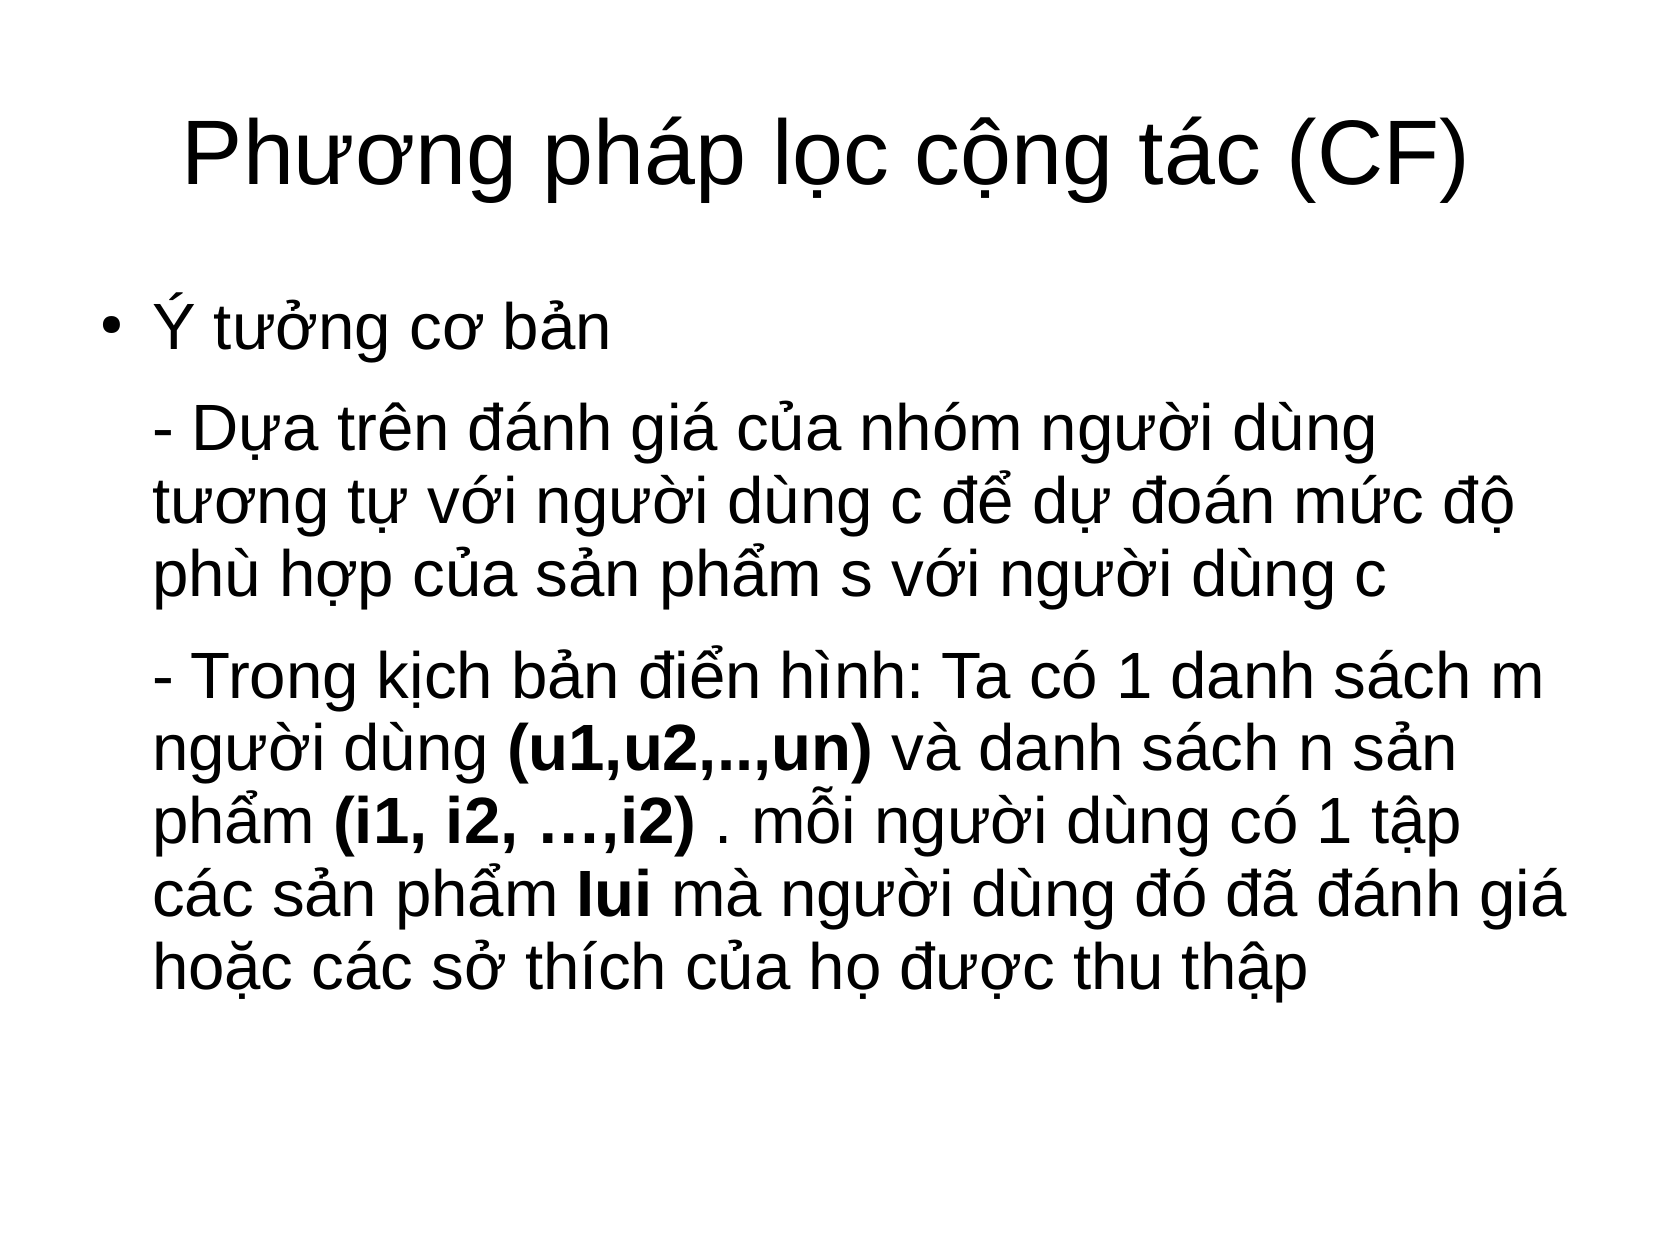

# Phương pháp lọc cộng tác (CF)
Ý tưởng cơ bản
- Dựa trên đánh giá của nhóm người dùng tương tự với người dùng c để dự đoán mức độ phù hợp của sản phẩm s với người dùng c
- Trong kịch bản điển hình: Ta có 1 danh sách m người dùng (u1,u2,..,un) và danh sách n sản phẩm (i1, i2, …,i2) . mỗi người dùng có 1 tập các sản phẩm Iui mà người dùng đó đã đánh giá hoặc các sở thích của họ được thu thập